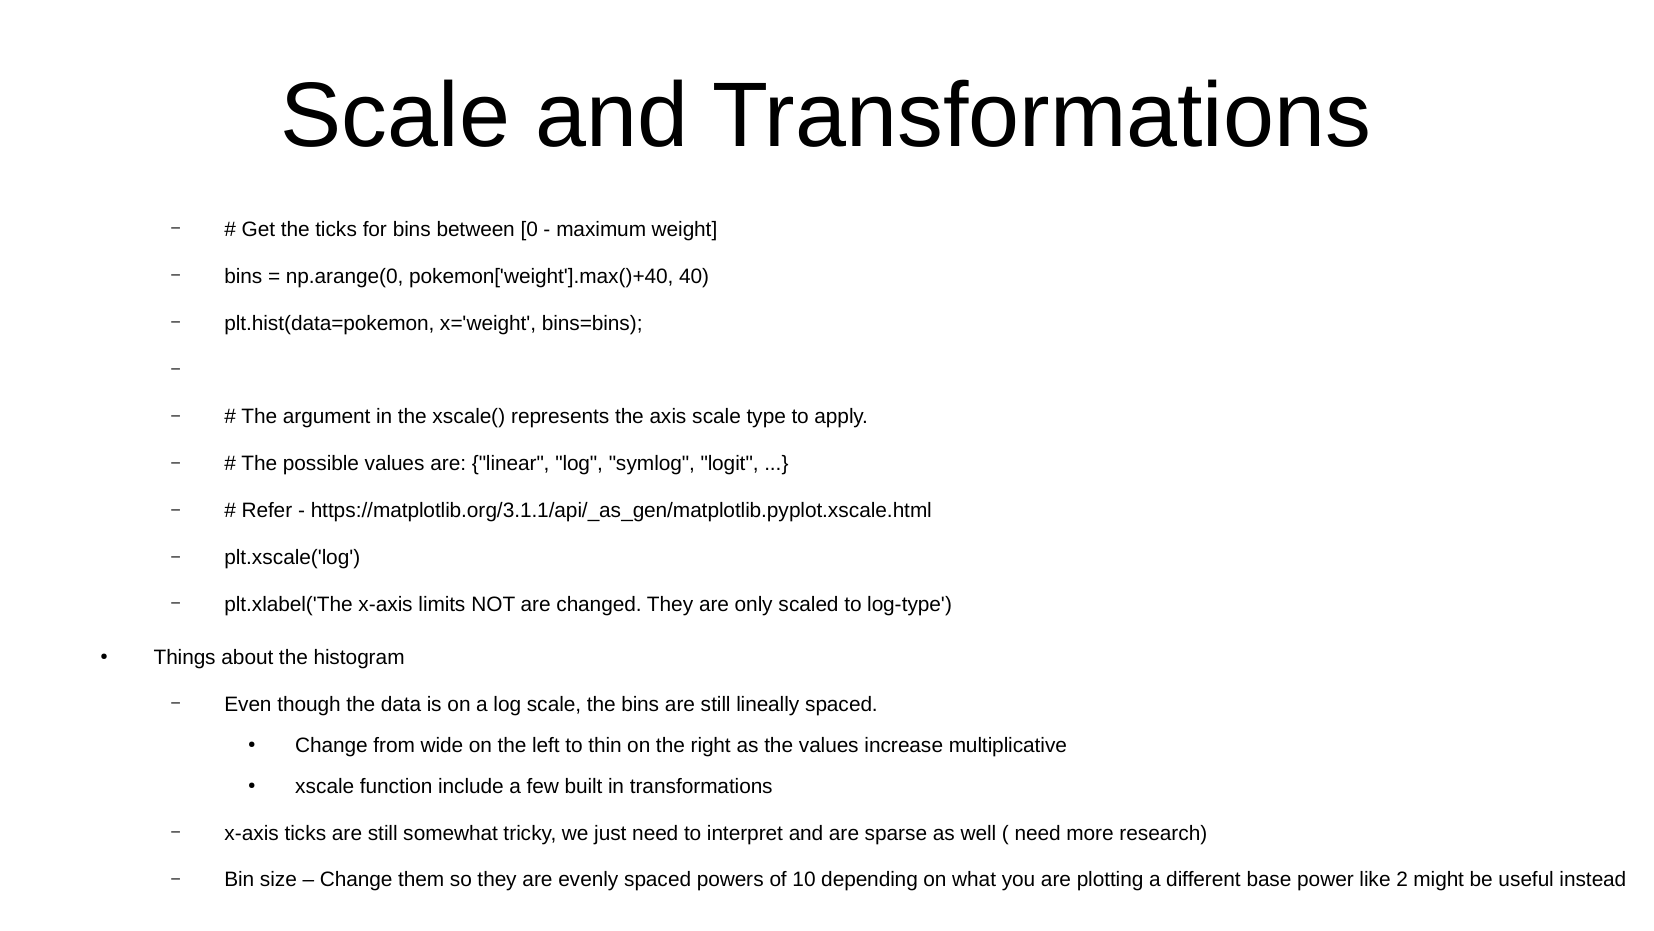

# Scale and Transformations
# Get the ticks for bins between [0 - maximum weight]
bins = np.arange(0, pokemon['weight'].max()+40, 40)
plt.hist(data=pokemon, x='weight', bins=bins);
# The argument in the xscale() represents the axis scale type to apply.
# The possible values are: {"linear", "log", "symlog", "logit", ...}
# Refer - https://matplotlib.org/3.1.1/api/_as_gen/matplotlib.pyplot.xscale.html
plt.xscale('log')
plt.xlabel('The x-axis limits NOT are changed. They are only scaled to log-type')
Things about the histogram
Even though the data is on a log scale, the bins are still lineally spaced.
Change from wide on the left to thin on the right as the values increase multiplicative
xscale function include a few built in transformations
x-axis ticks are still somewhat tricky, we just need to interpret and are sparse as well ( need more research)
Bin size – Change them so they are evenly spaced powers of 10 depending on what you are plotting a different base power like 2 might be useful instead